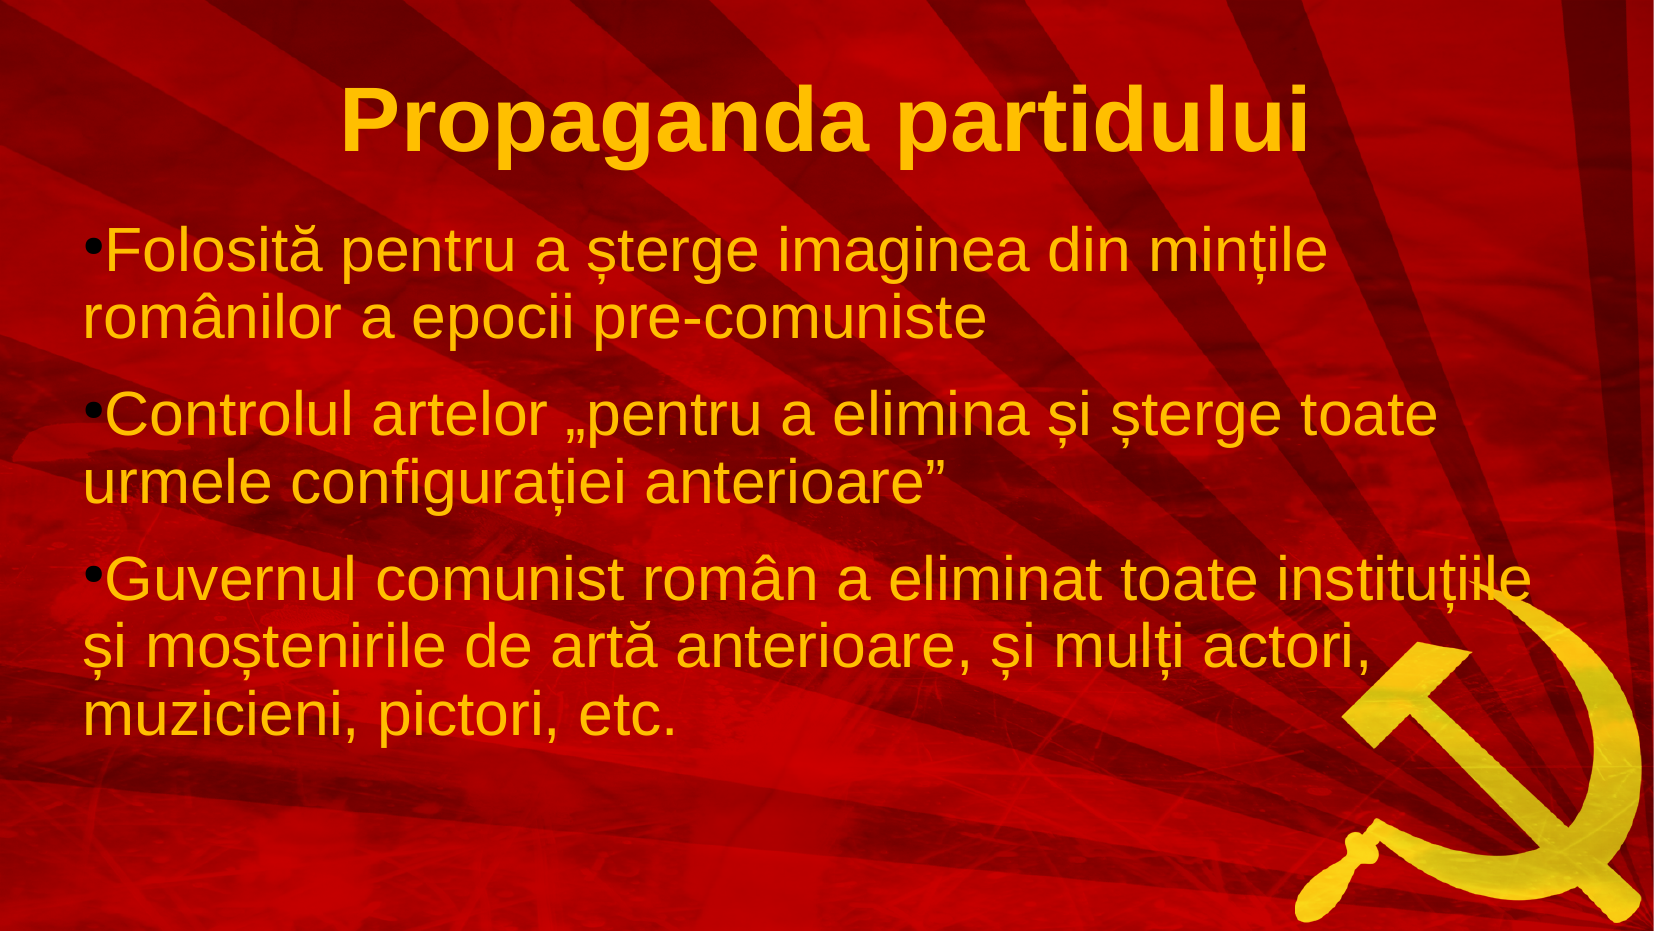

# Propaganda partidului
Folosită pentru a șterge imaginea din mințile românilor a epocii pre-comuniste
Controlul artelor „pentru a elimina și șterge toate urmele configurației anterioare”
Guvernul comunist român a eliminat toate instituțiile și moștenirile de artă anterioare, și mulți actori, muzicieni, pictori, etc.